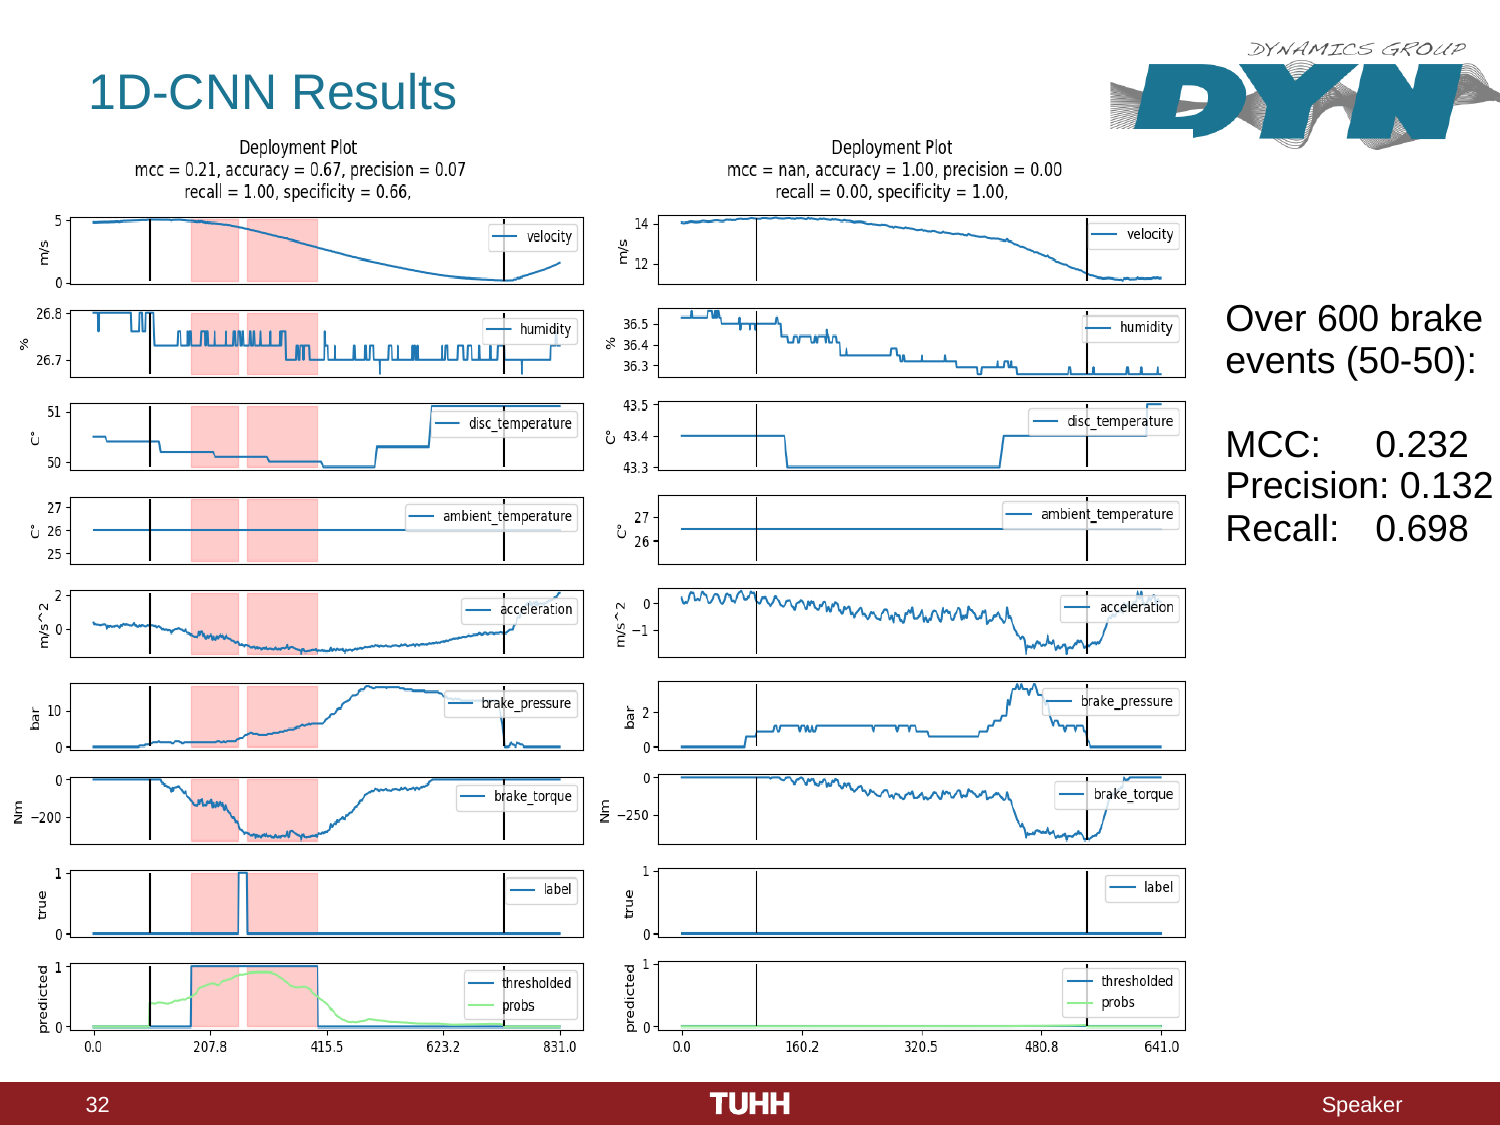

# 1D-CNN Results
Over 600 brake events (50-50):
MCC: 	0.232
Precision: 0.132
Recall: 	0.698